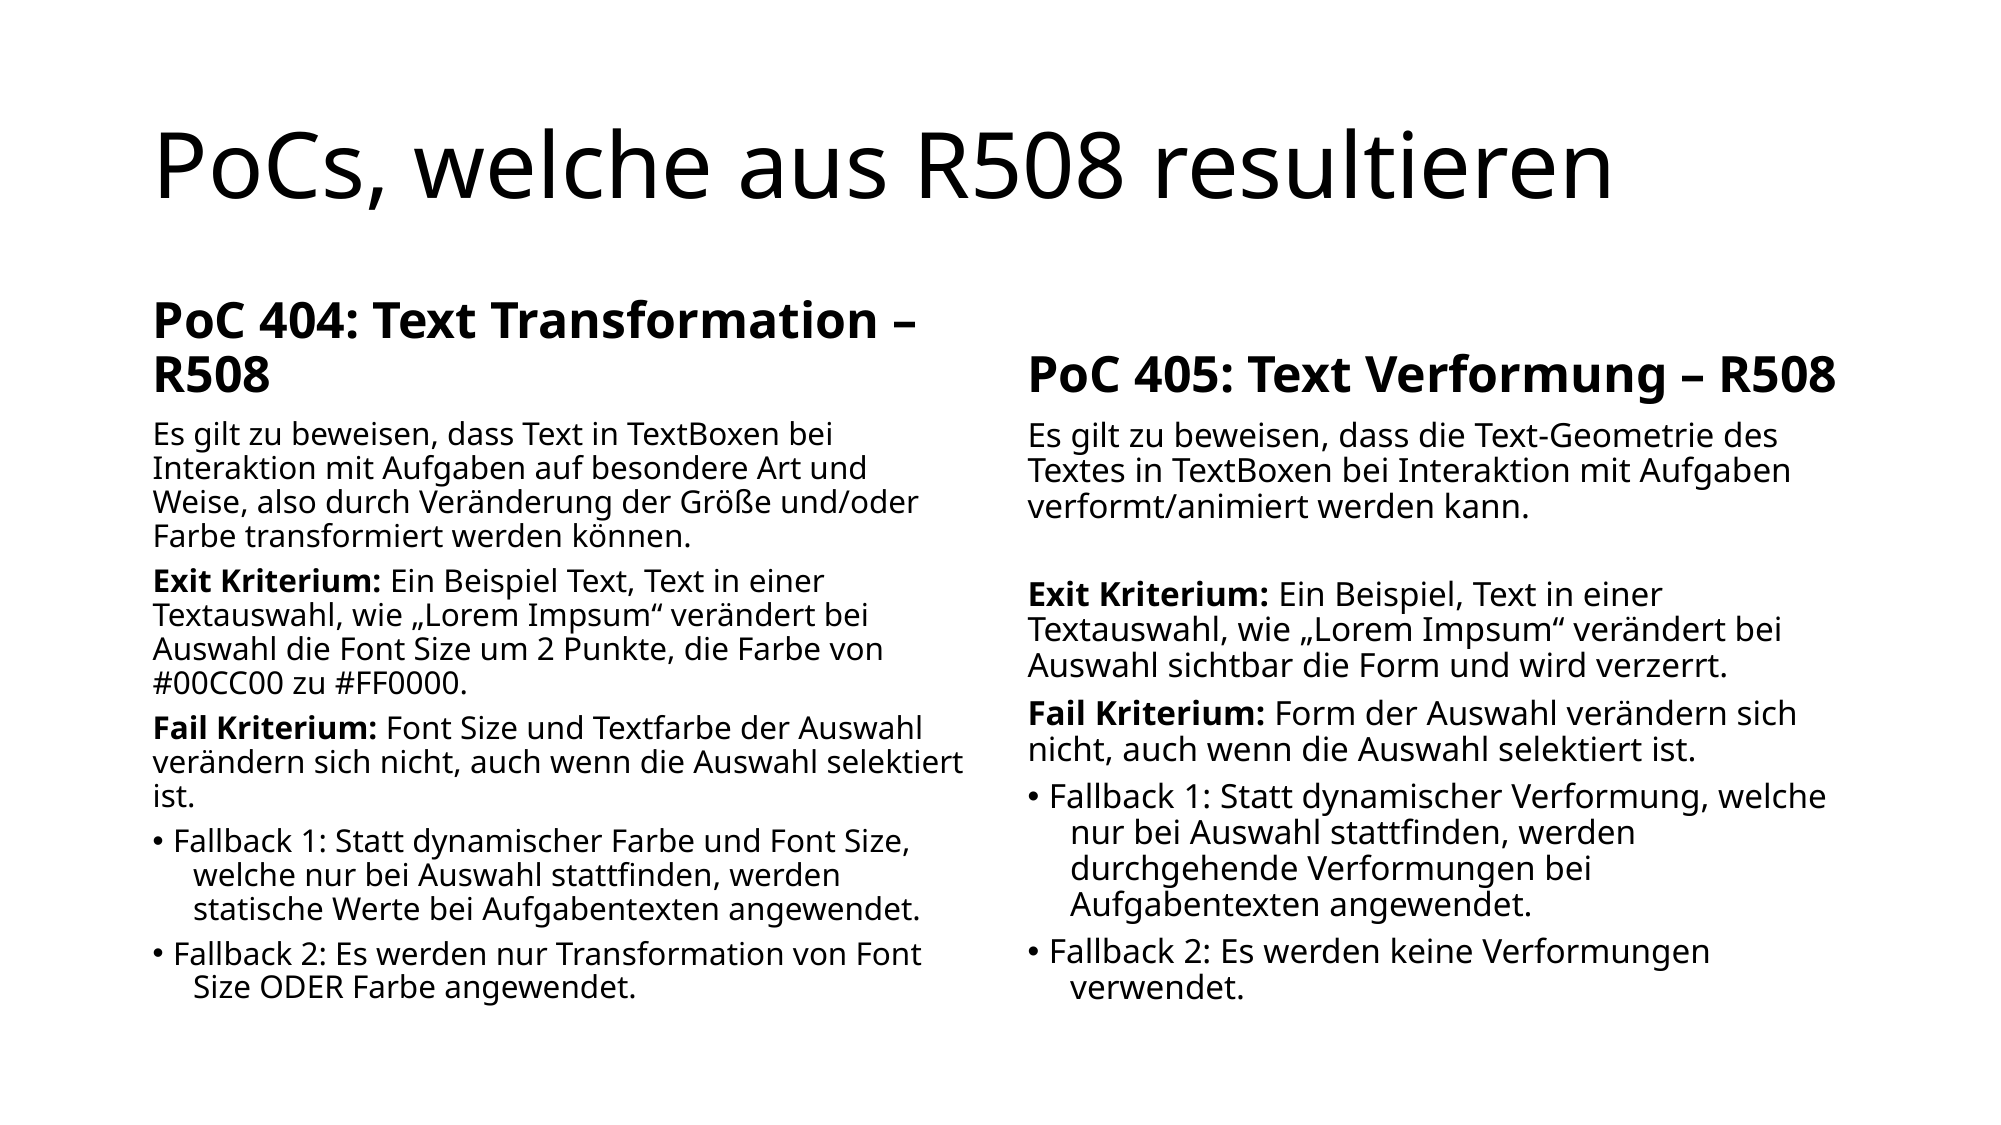

# PoCs, welche aus R508 resultieren
PoC 404: Text Transformation – R508
PoC 405: Text Verformung – R508
Es gilt zu beweisen, dass Text in TextBoxen bei Interaktion mit Aufgaben auf besondere Art und Weise, also durch Veränderung der Größe und/oder Farbe transformiert werden können.
Exit Kriterium: Ein Beispiel Text, Text in einer Textauswahl, wie „Lorem Impsum“ verändert bei Auswahl die Font Size um 2 Punkte, die Farbe von #00CC00 zu #FF0000.
Fail Kriterium: Font Size und Textfarbe der Auswahl verändern sich nicht, auch wenn die Auswahl selektiert ist.
Fallback 1: Statt dynamischer Farbe und Font Size, welche nur bei Auswahl stattfinden, werden statische Werte bei Aufgabentexten angewendet.
Fallback 2: Es werden nur Transformation von Font Size ODER Farbe angewendet.
Es gilt zu beweisen, dass die Text-Geometrie des Textes in TextBoxen bei Interaktion mit Aufgaben verformt/animiert werden kann.
Exit Kriterium: Ein Beispiel, Text in einer Textauswahl, wie „Lorem Impsum“ verändert bei Auswahl sichtbar die Form und wird verzerrt.
Fail Kriterium: Form der Auswahl verändern sich nicht, auch wenn die Auswahl selektiert ist.
Fallback 1: Statt dynamischer Verformung, welche nur bei Auswahl stattfinden, werden durchgehende Verformungen bei Aufgabentexten angewendet.
Fallback 2: Es werden keine Verformungen verwendet.